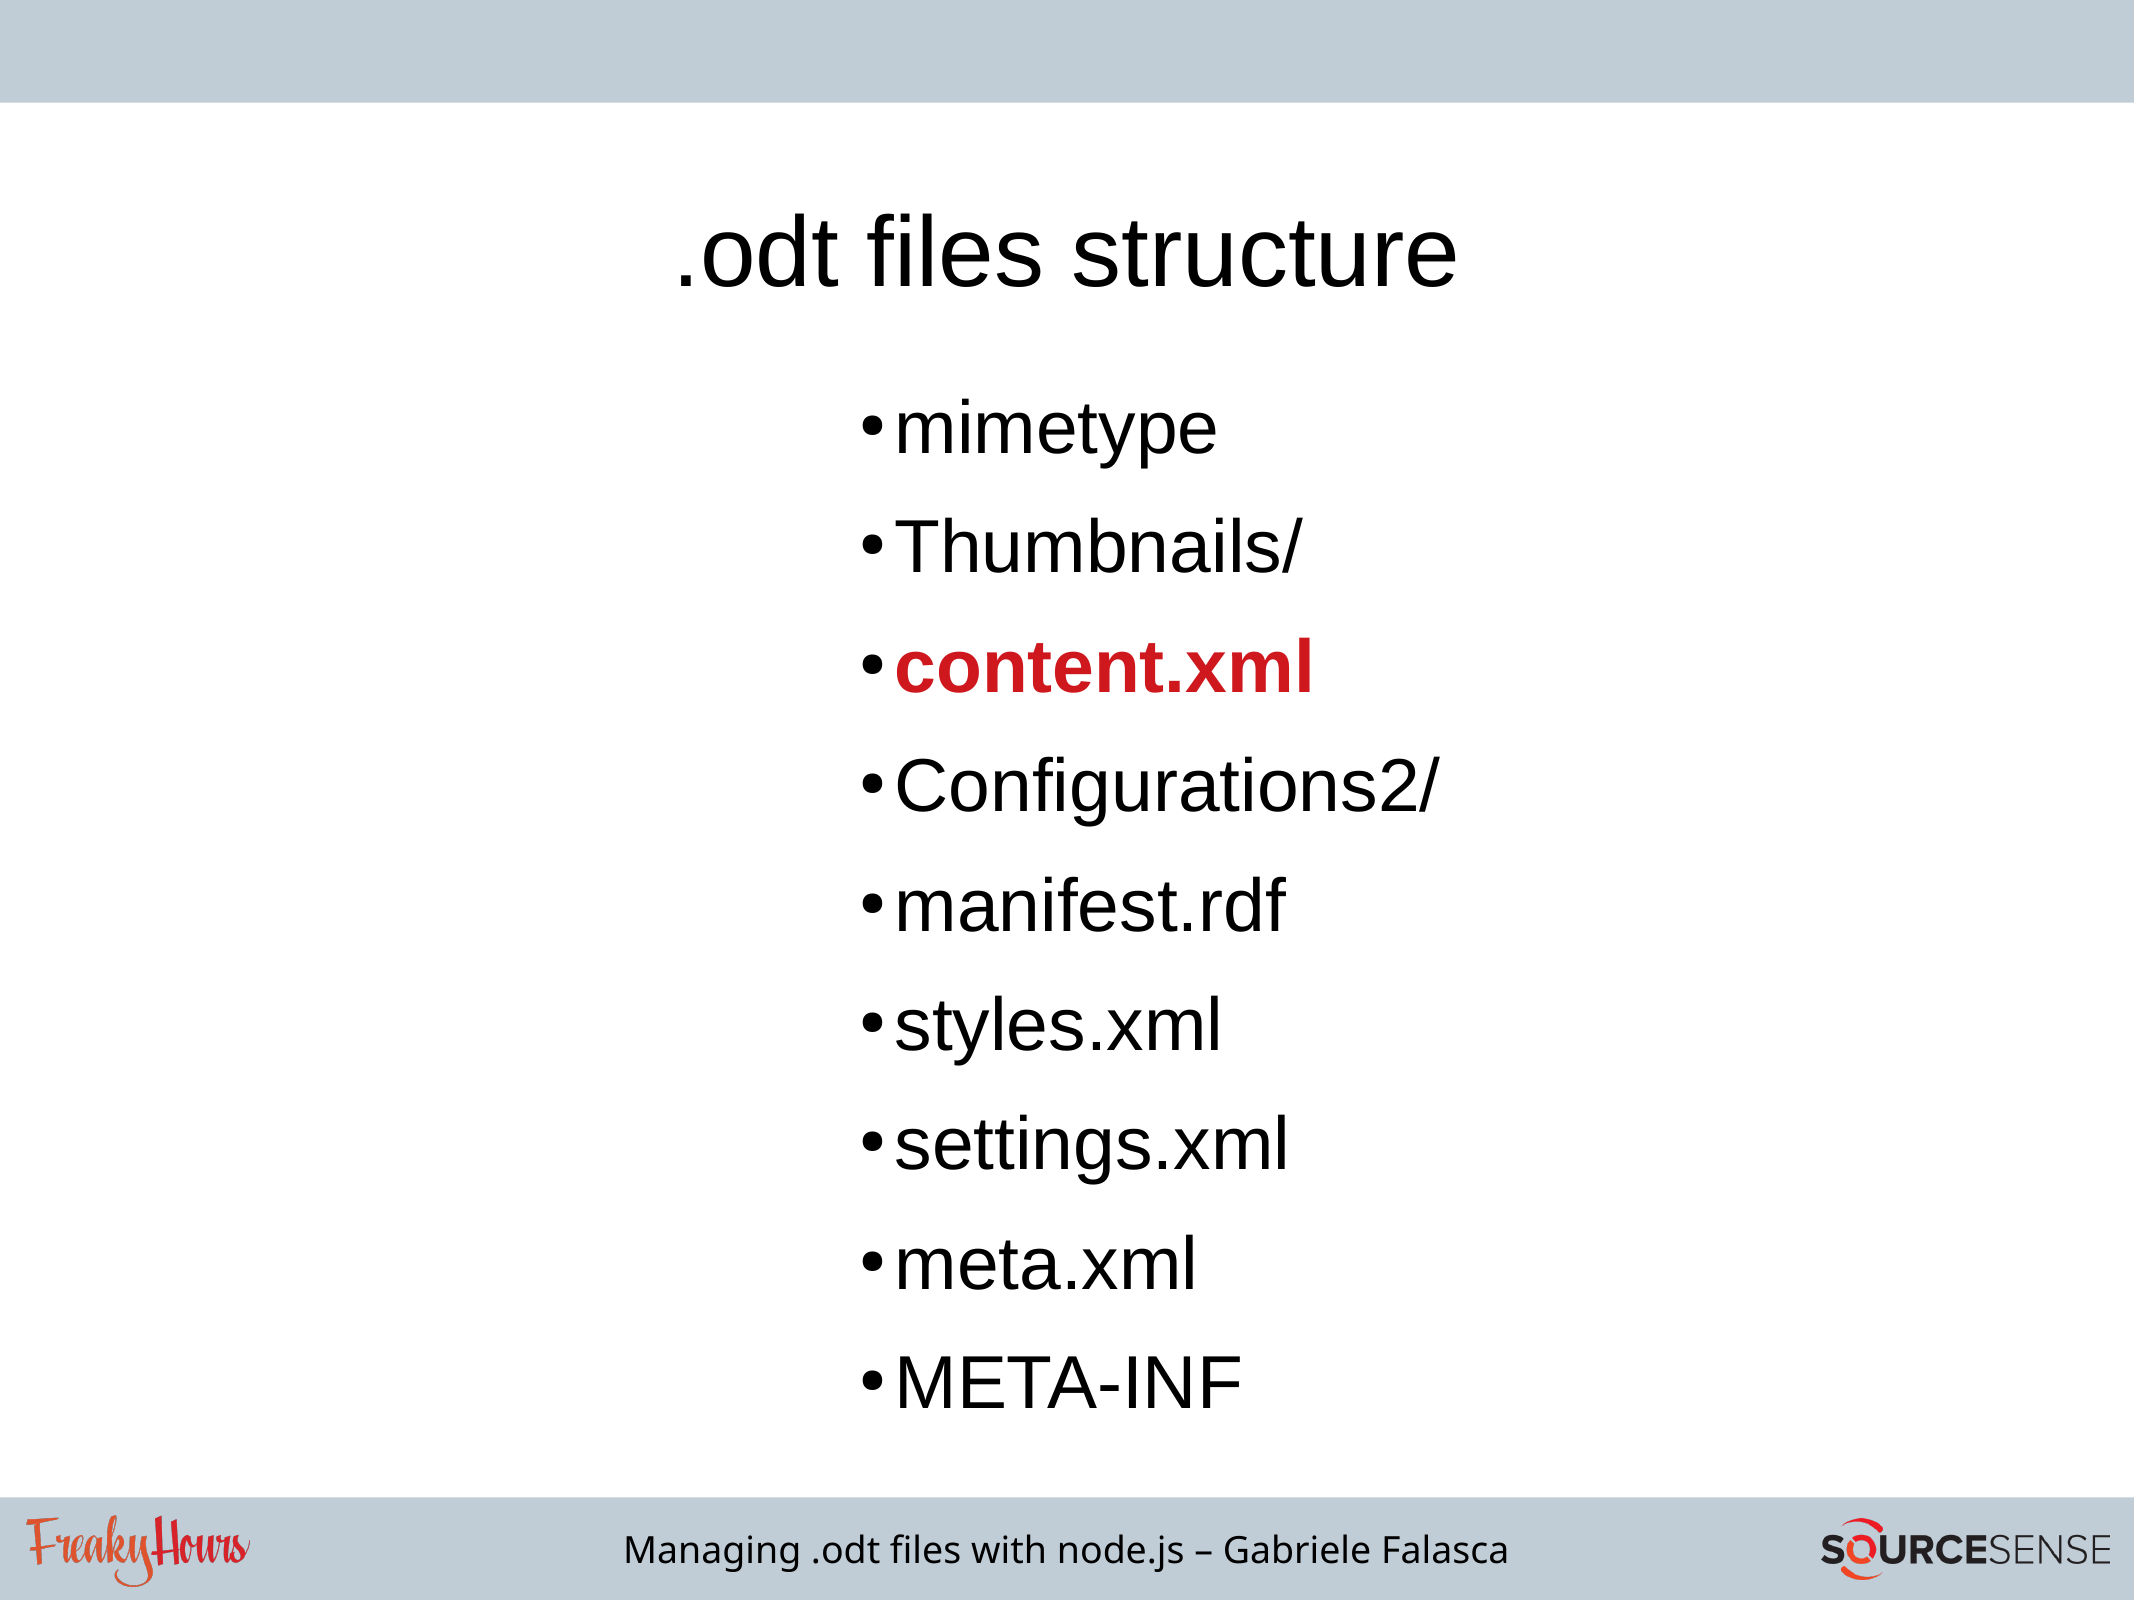

.odt files structure
mimetype
Thumbnails/
content.xml
Configurations2/
manifest.rdf
styles.xml
settings.xml
meta.xml
META-INF
# Managing .odt files with node.js – Gabriele Falasca